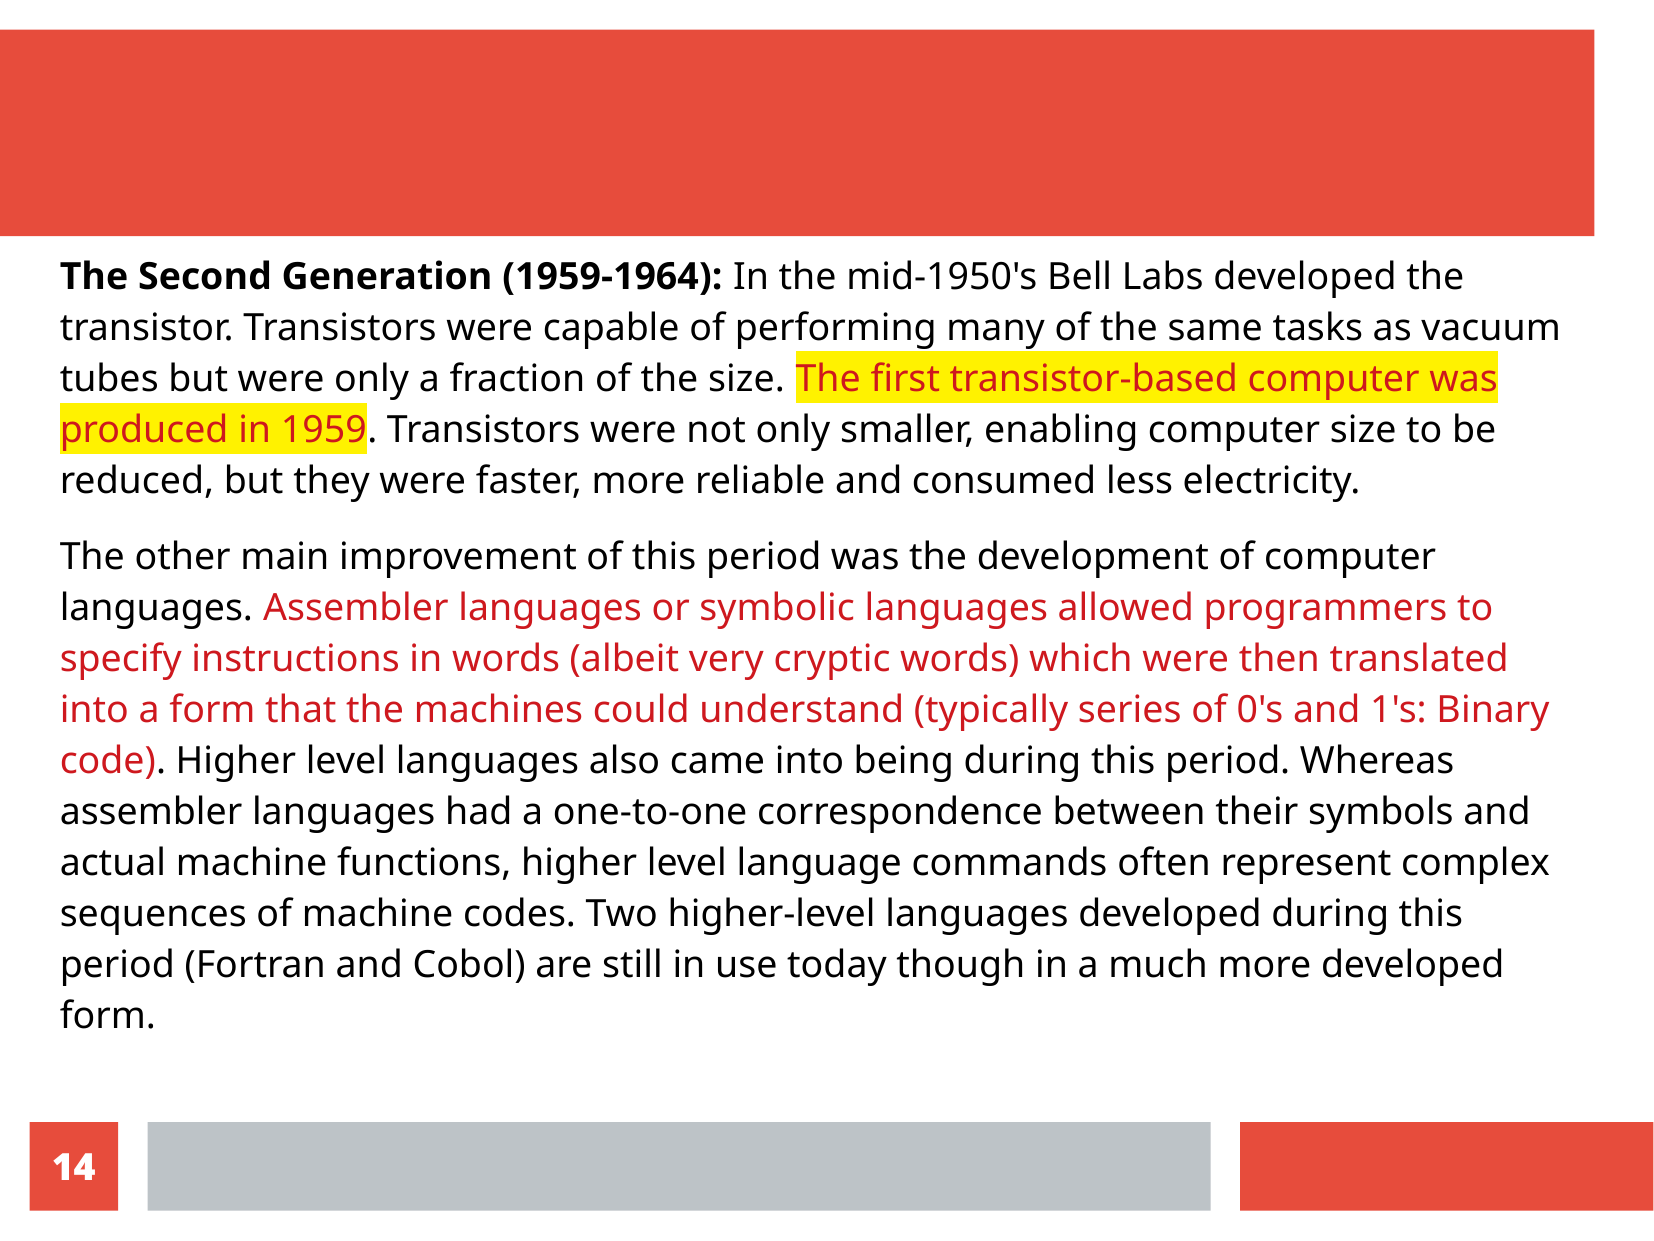

The Second Generation (1959-1964): In the mid-1950's Bell Labs developed the transistor. Transistors were capable of performing many of the same tasks as vacuum tubes but were only a fraction of the size. The first transistor-based computer was produced in 1959. Transistors were not only smaller, enabling computer size to be reduced, but they were faster, more reliable and consumed less electricity.
The other main improvement of this period was the development of computer languages. Assembler languages or symbolic languages allowed programmers to specify instructions in words (albeit very cryptic words) which were then translated into a form that the machines could understand (typically series of 0's and 1's: Binary code). Higher level languages also came into being during this period. Whereas assembler languages had a one-to-one correspondence between their symbols and actual machine functions, higher level language commands often represent complex sequences of machine codes. Two higher-level languages developed during this period (Fortran and Cobol) are still in use today though in a much more developed form.
14